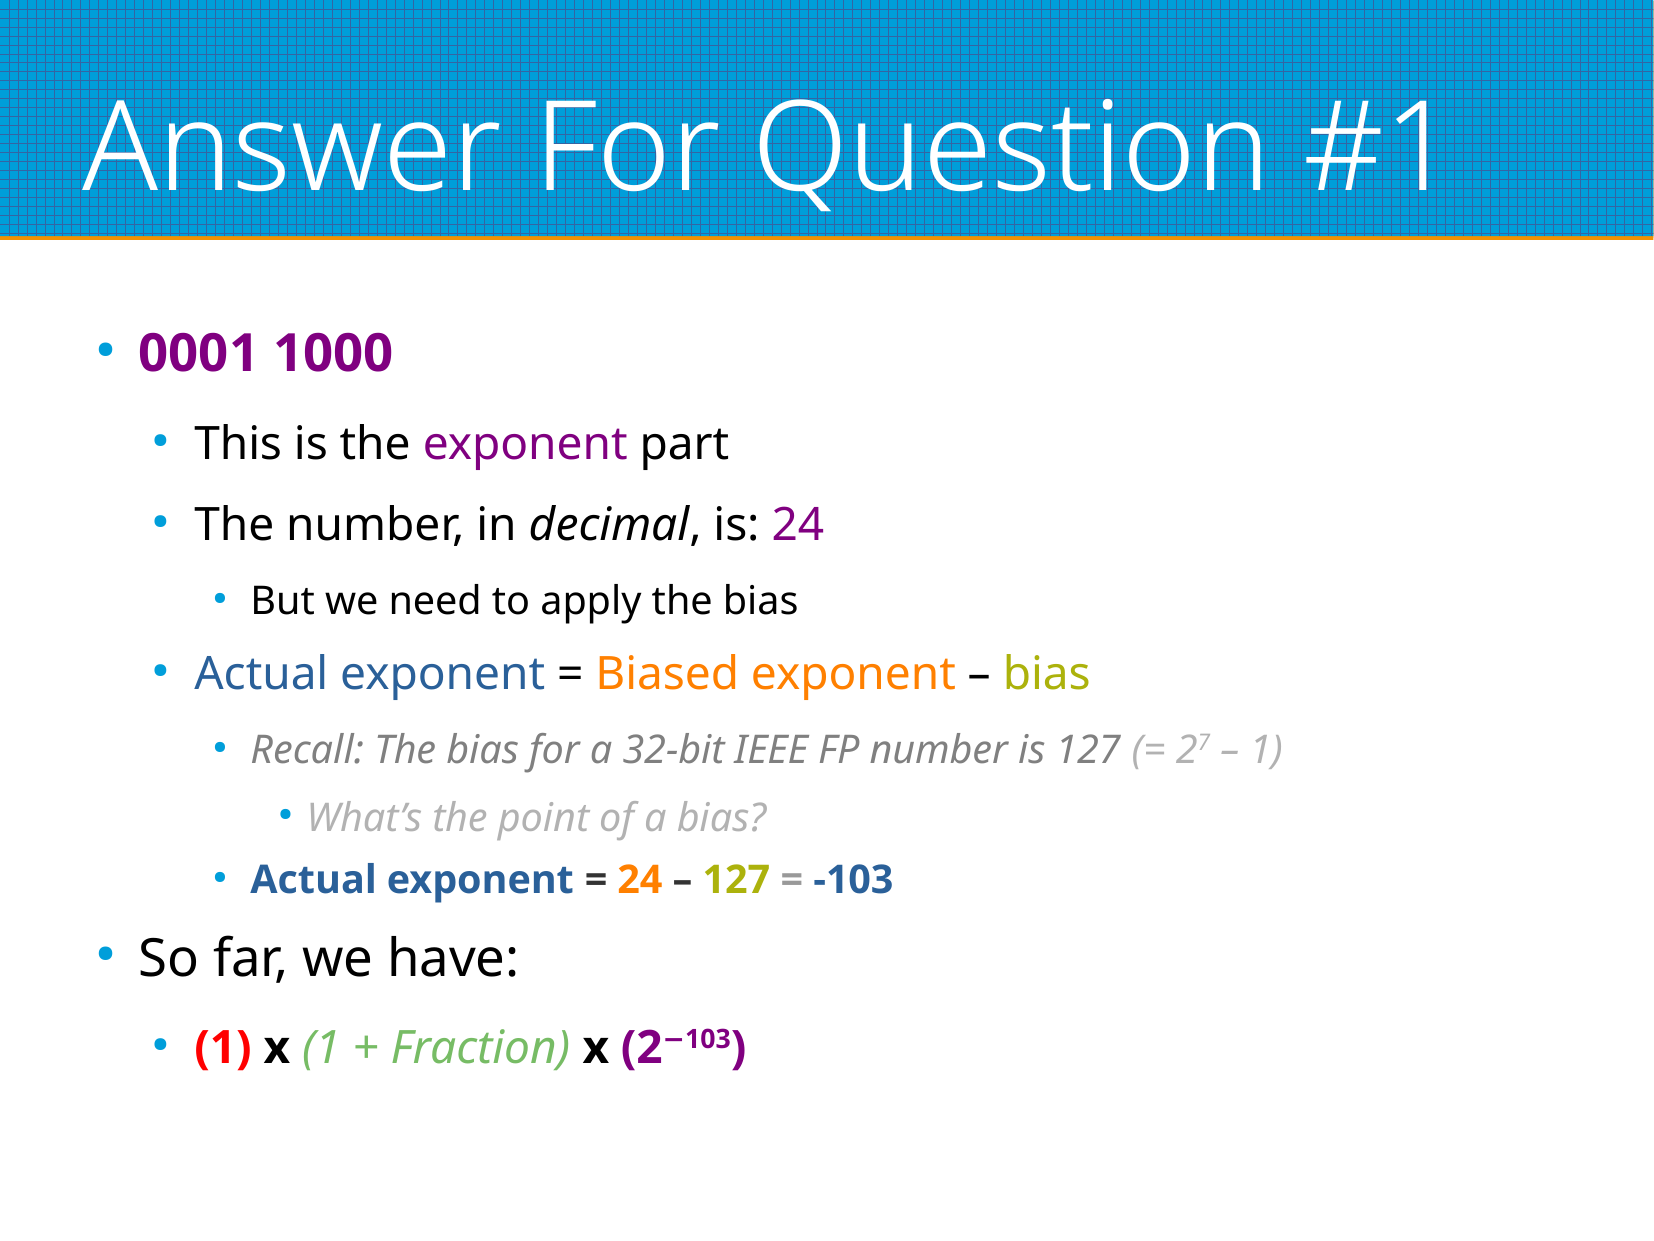

# Answer For Question #1
0001 1000
This is the exponent part
The number, in decimal, is: 24
But we need to apply the bias
Actual exponent = Biased exponent – bias
Recall: The bias for a 32-bit IEEE FP number is 127 (= 27 – 1)
What’s the point of a bias?
Actual exponent = 24 – 127 = -103
So far, we have:
(1) x (1 + Fraction) x (2−103)